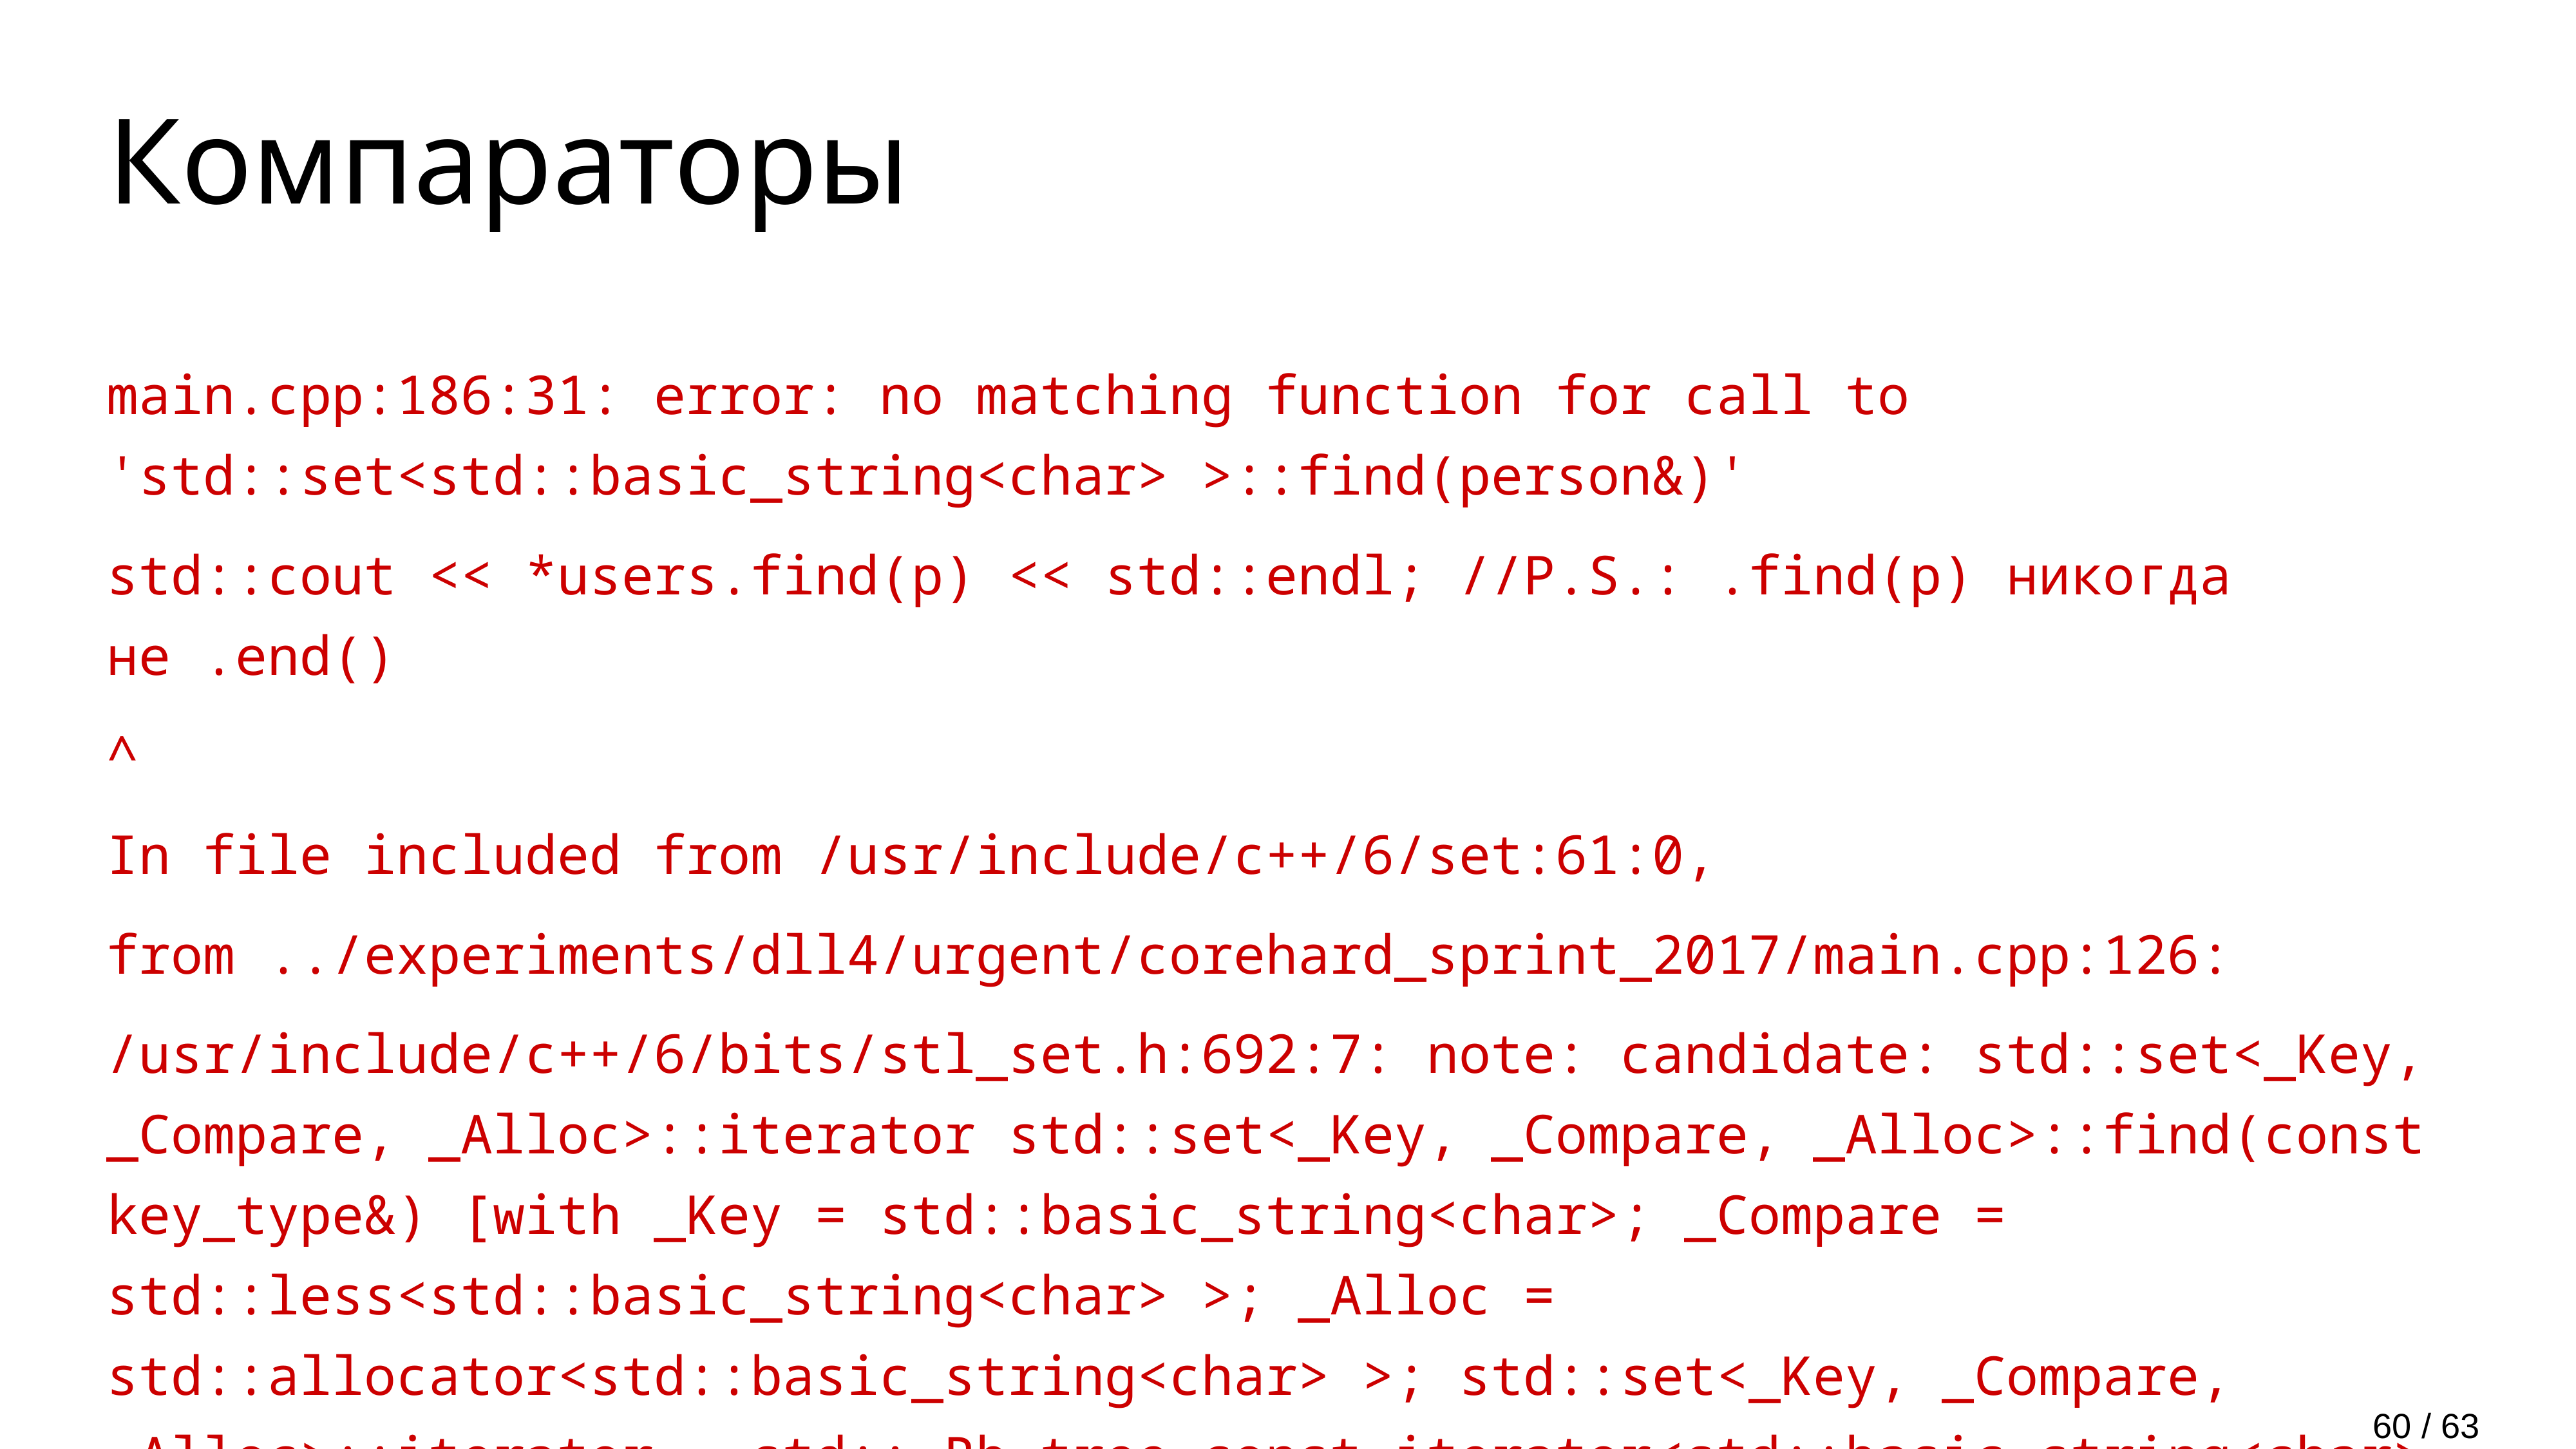

# Компараторы
main.cpp:186:31: error: no matching function for call to 'std::set<std::basic_string<char> >::find(person&)'
std::cout << *users.find(p) << std::endl; //P.S.: .find(p) никогда не .end()
^
In file included from /usr/include/c++/6/set:61:0,
from ../experiments/dll4/urgent/corehard_sprint_2017/main.cpp:126:
/usr/include/c++/6/bits/stl_set.h:692:7: note: candidate: std::set<_Key, _Compare, _Alloc>::iterator std::set<_Key, _Compare, _Alloc>::find(const key_type&) [with _Key = std::basic_string<char>; _Compare = std::less<std::basic_string<char> >; _Alloc = std::allocator<std::basic_string<char> >; std::set<_Key, _Compare, _Alloc>::iterator = std::_Rb_tree_const_iterator<std::basic_string<char> >; std::set<_Key, _Compare, _Alloc>::key_type = std::basic_string<char>]